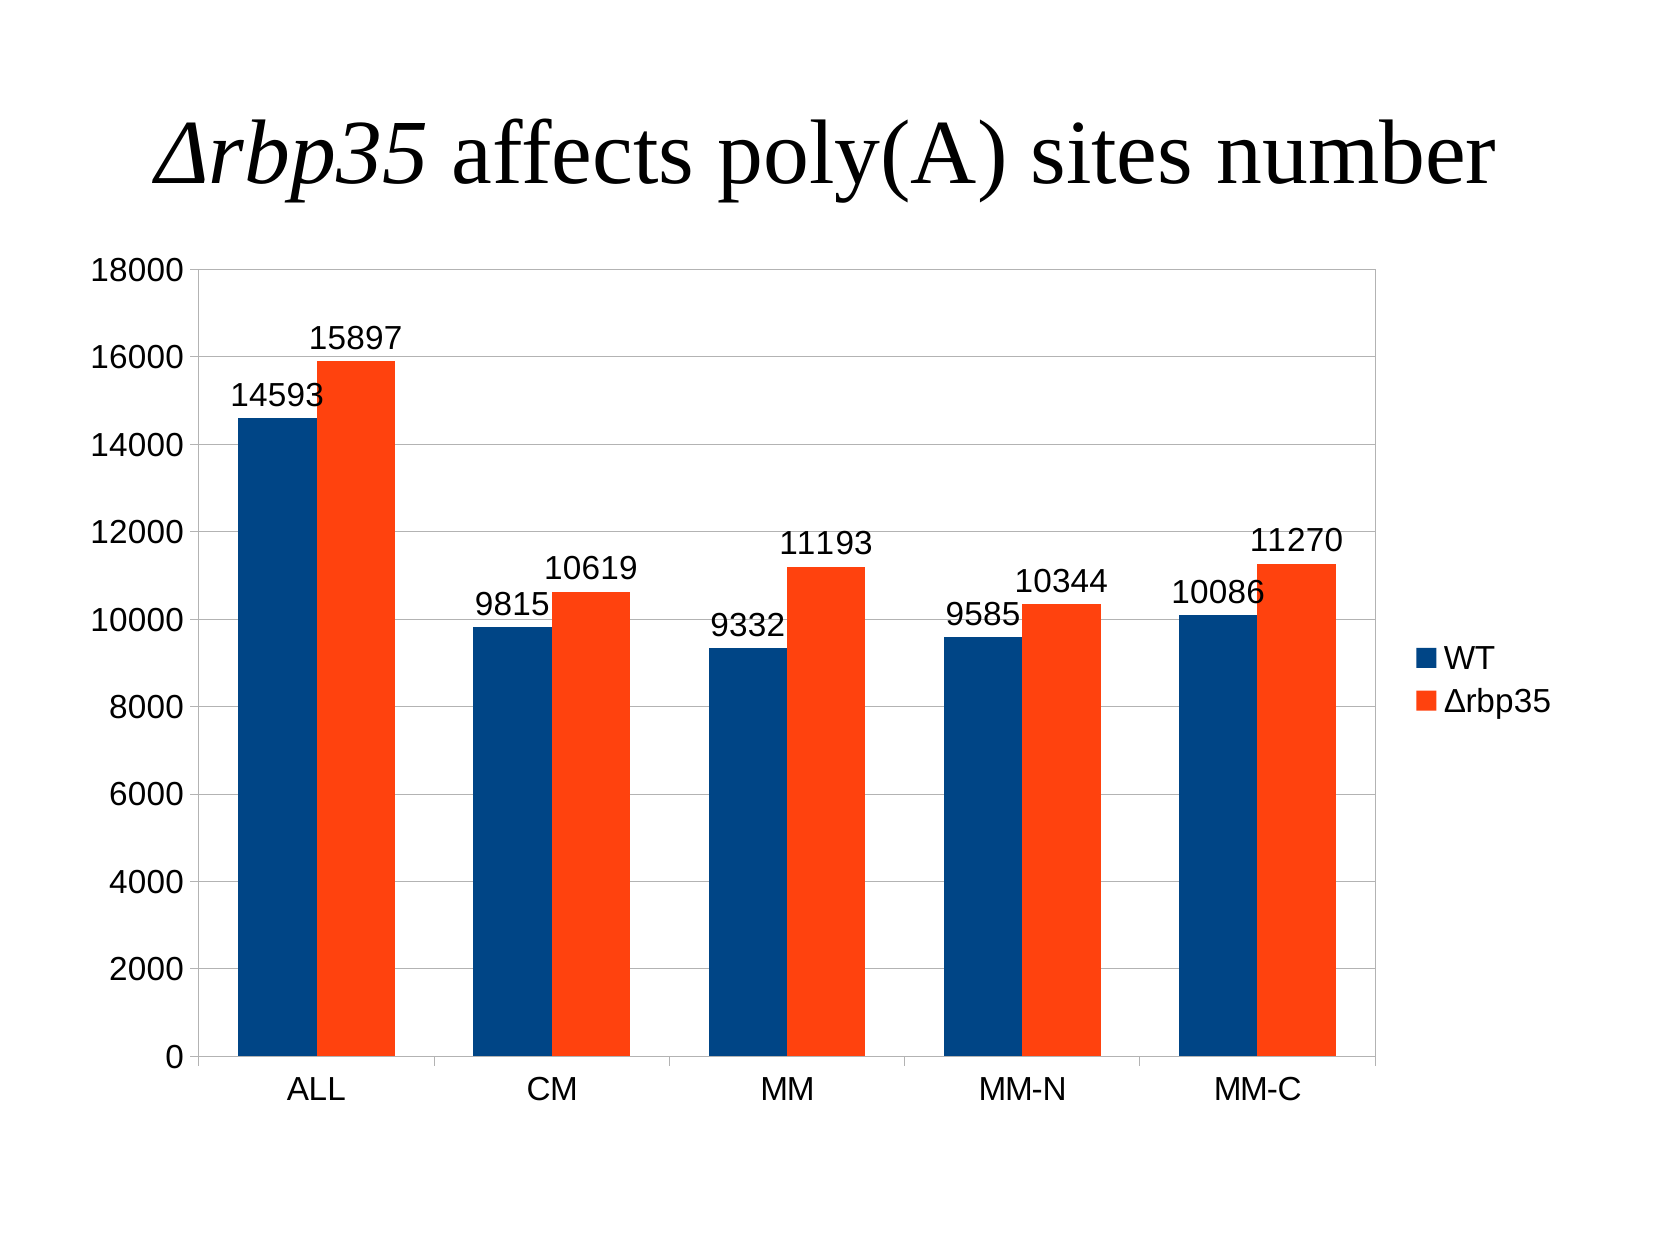

# Δrbp35 affects poly(A) sites number
### Chart
| Category | WT | Δrbp35 |
|---|---|---|
| ALL | 14593.0 | 15897.0 |
| CM | 9815.0 | 10619.0 |
| MM | 9332.0 | 11193.0 |
| MM-N | 9585.0 | 10344.0 |
| MM-C | 10086.0 | 11270.0 |